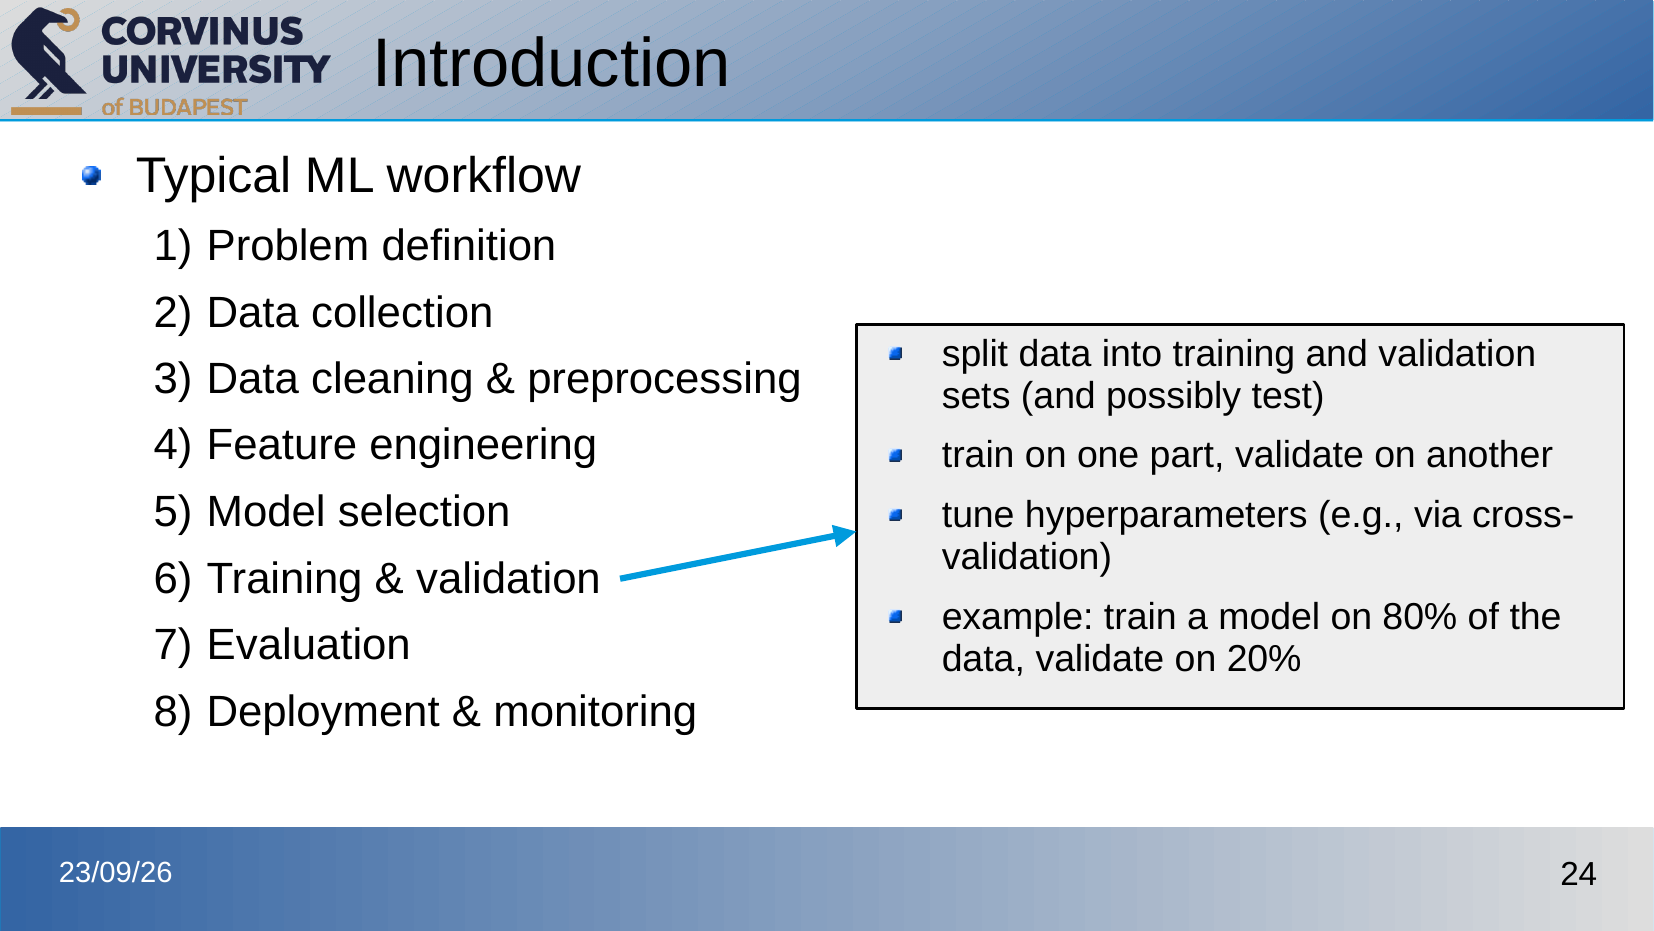

# Introduction
Typical ML workflow
Problem definition
Data collection
Data cleaning & preprocessing
Feature engineering
Model selection
Training & validation
Evaluation
Deployment & monitoring
split data into training and validation sets (and possibly test)
train on one part, validate on another
tune hyperparameters (e.g., via cross-validation)
example: train a model on 80% of the data, validate on 20%